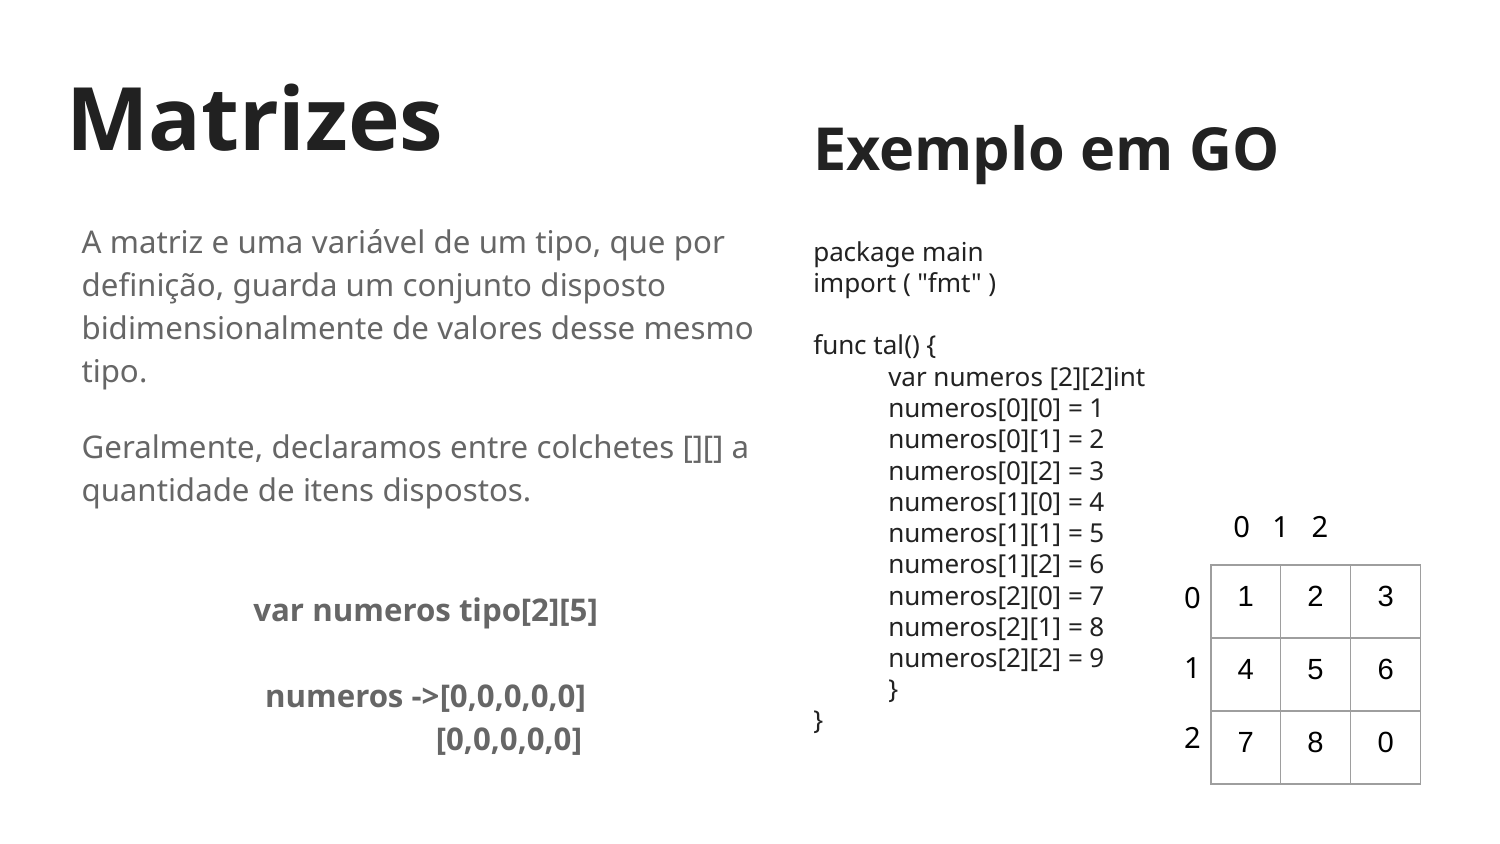

# Matrizes
Exemplo em GO
package main
import ( "fmt" )
func tal() {
var numeros [2][2]int
numeros[0][0] = 1
numeros[0][1] = 2
numeros[0][2] = 3
numeros[1][0] = 4
numeros[1][1] = 5
numeros[1][2] = 6
numeros[2][0] = 7
numeros[2][1] = 8
numeros[2][2] = 9
}
}
A matriz e uma variável de um tipo, que por definição, guarda um conjunto disposto bidimensionalmente de valores desse mesmo tipo.
Geralmente, declaramos entre colchetes [][] a quantidade de itens dispostos.
var numeros tipo[2][5]
numeros ->[0,0,0,0,0]
 [0,0,0,0,0]
 0 1 2
0
1
2
| 1 | 2 | 3 |
| --- | --- | --- |
| 4 | 5 | 6 |
| 7 | 8 | 0 |